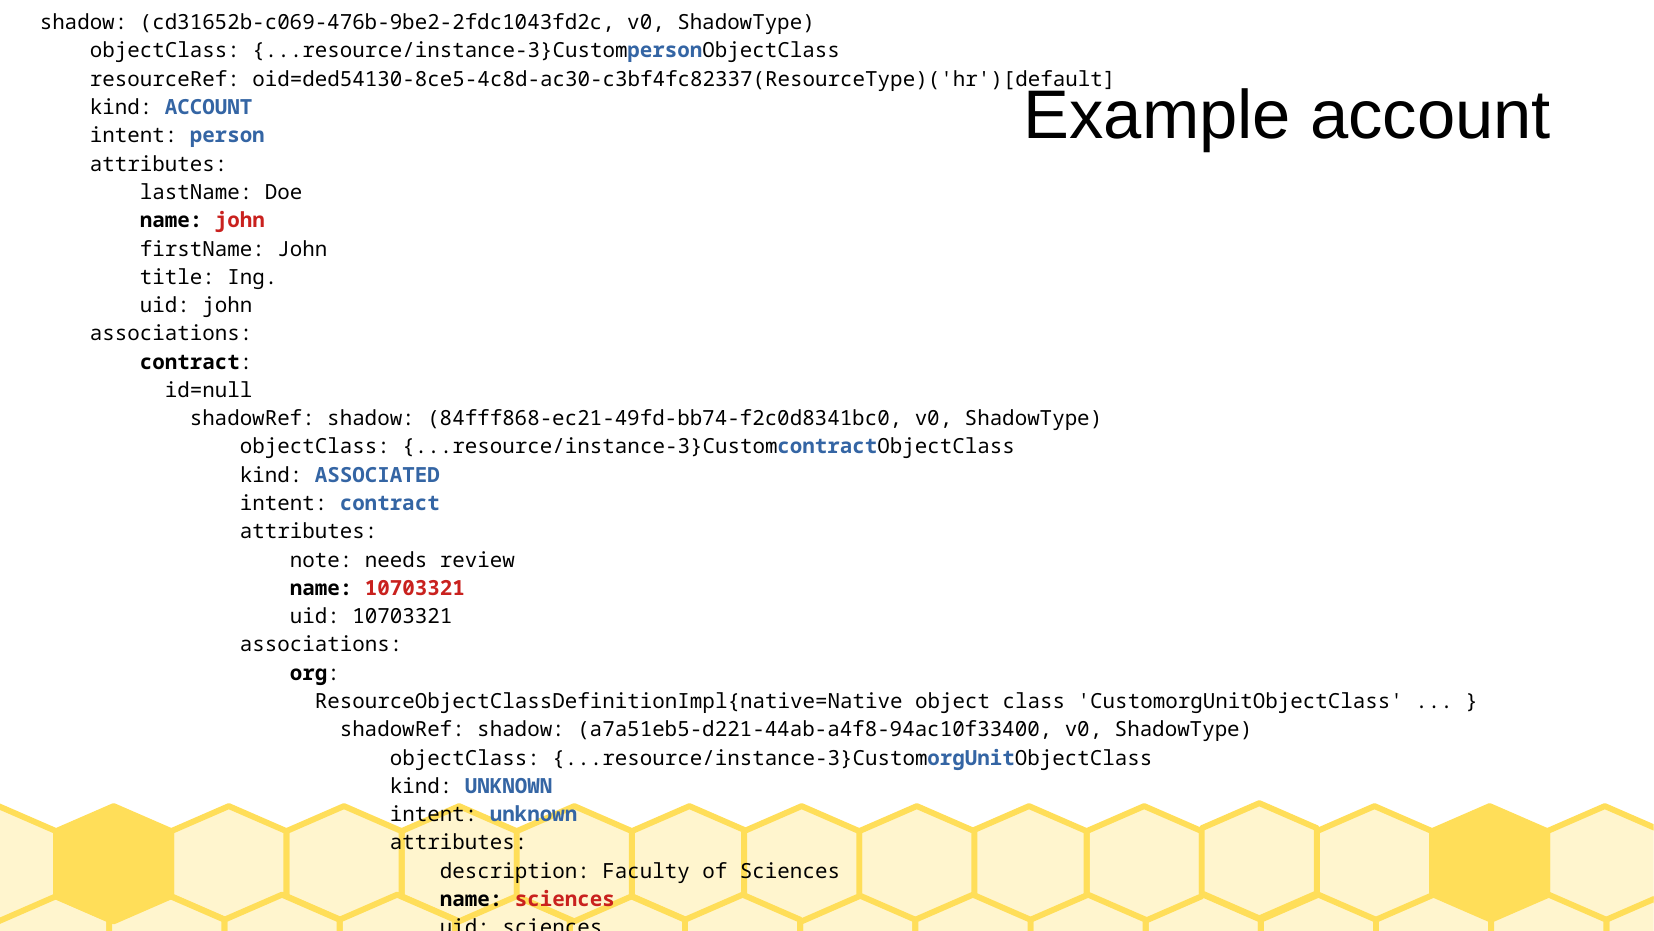

shadow: (cd31652b-c069-476b-9be2-2fdc1043fd2c, v0, ShadowType)
 objectClass: {...resource/instance-3}CustompersonObjectClass
 resourceRef: oid=ded54130-8ce5-4c8d-ac30-c3bf4fc82337(ResourceType)('hr')[default]
 kind: ACCOUNT
 intent: person
 attributes:
 lastName: Doe
 name: john
 firstName: John
 title: Ing.
 uid: john
 associations:
 contract:
 id=null
 shadowRef: shadow: (84fff868-ec21-49fd-bb74-f2c0d8341bc0, v0, ShadowType)
 objectClass: {...resource/instance-3}CustomcontractObjectClass
 kind: ASSOCIATED
 intent: contract
 attributes:
 note: needs review
 name: 10703321
 uid: 10703321
 associations:
 org:
 ResourceObjectClassDefinitionImpl{native=Native object class 'CustomorgUnitObjectClass' ... }
 shadowRef: shadow: (a7a51eb5-d221-44ab-a4f8-94ac10f33400, v0, ShadowType)
 objectClass: {...resource/instance-3}CustomorgUnitObjectClass
 kind: UNKNOWN
 intent: unknown
 attributes:
 description: Faculty of Sciences
 name: sciences
 uid: sciences
 costCenter:
 ROTD: GENERIC/costCenter
 shadowRef: shadow: (203eb71a-dda7-4269-9c02-1accd82132a4, v8, ShadowType)
 objectClass: {...resource/instance-3}CustomcostCenterObjectClass
 kind: GENERIC
 intent: costCenter
 attributes:
 name: cc1000
 uid: cc1000
# Example account